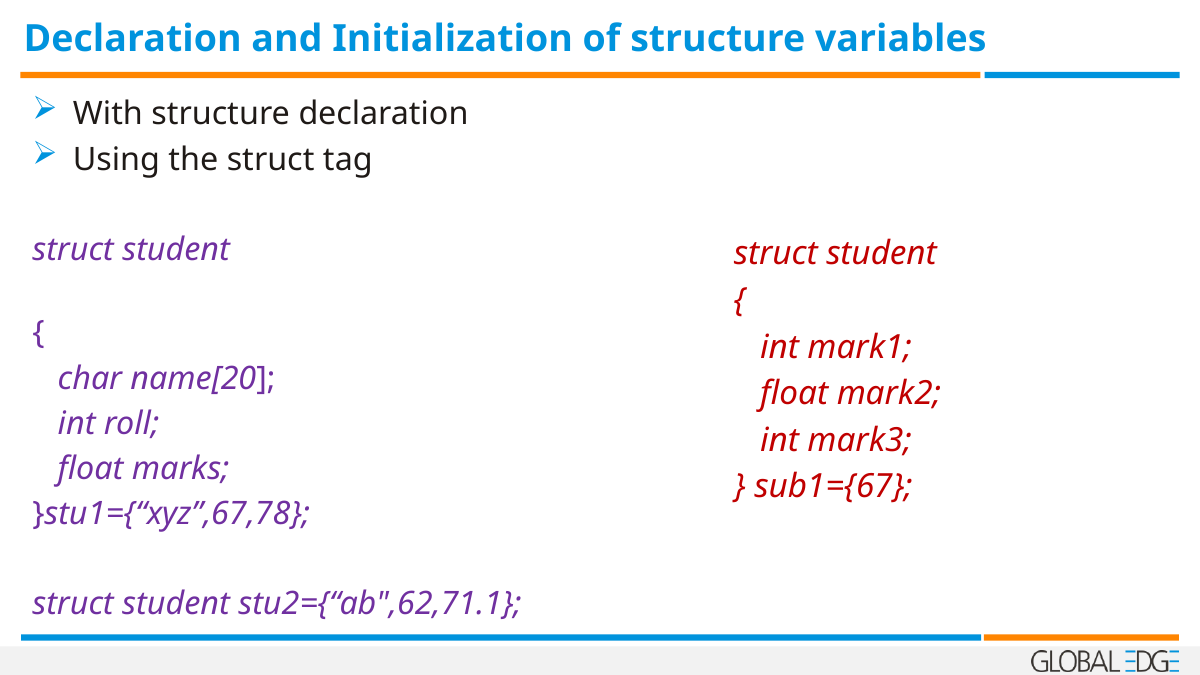

# Declaration and Initialization of structure variables
 struct student
 {
 int mark1;
 float mark2;
 int mark3;
 } sub1={67};
With structure declaration
Using the struct tag
struct student
{
 char name[20];
 int roll;
 float marks;
}stu1={“xyz”,67,78};
struct student stu2={“ab",62,71.1};